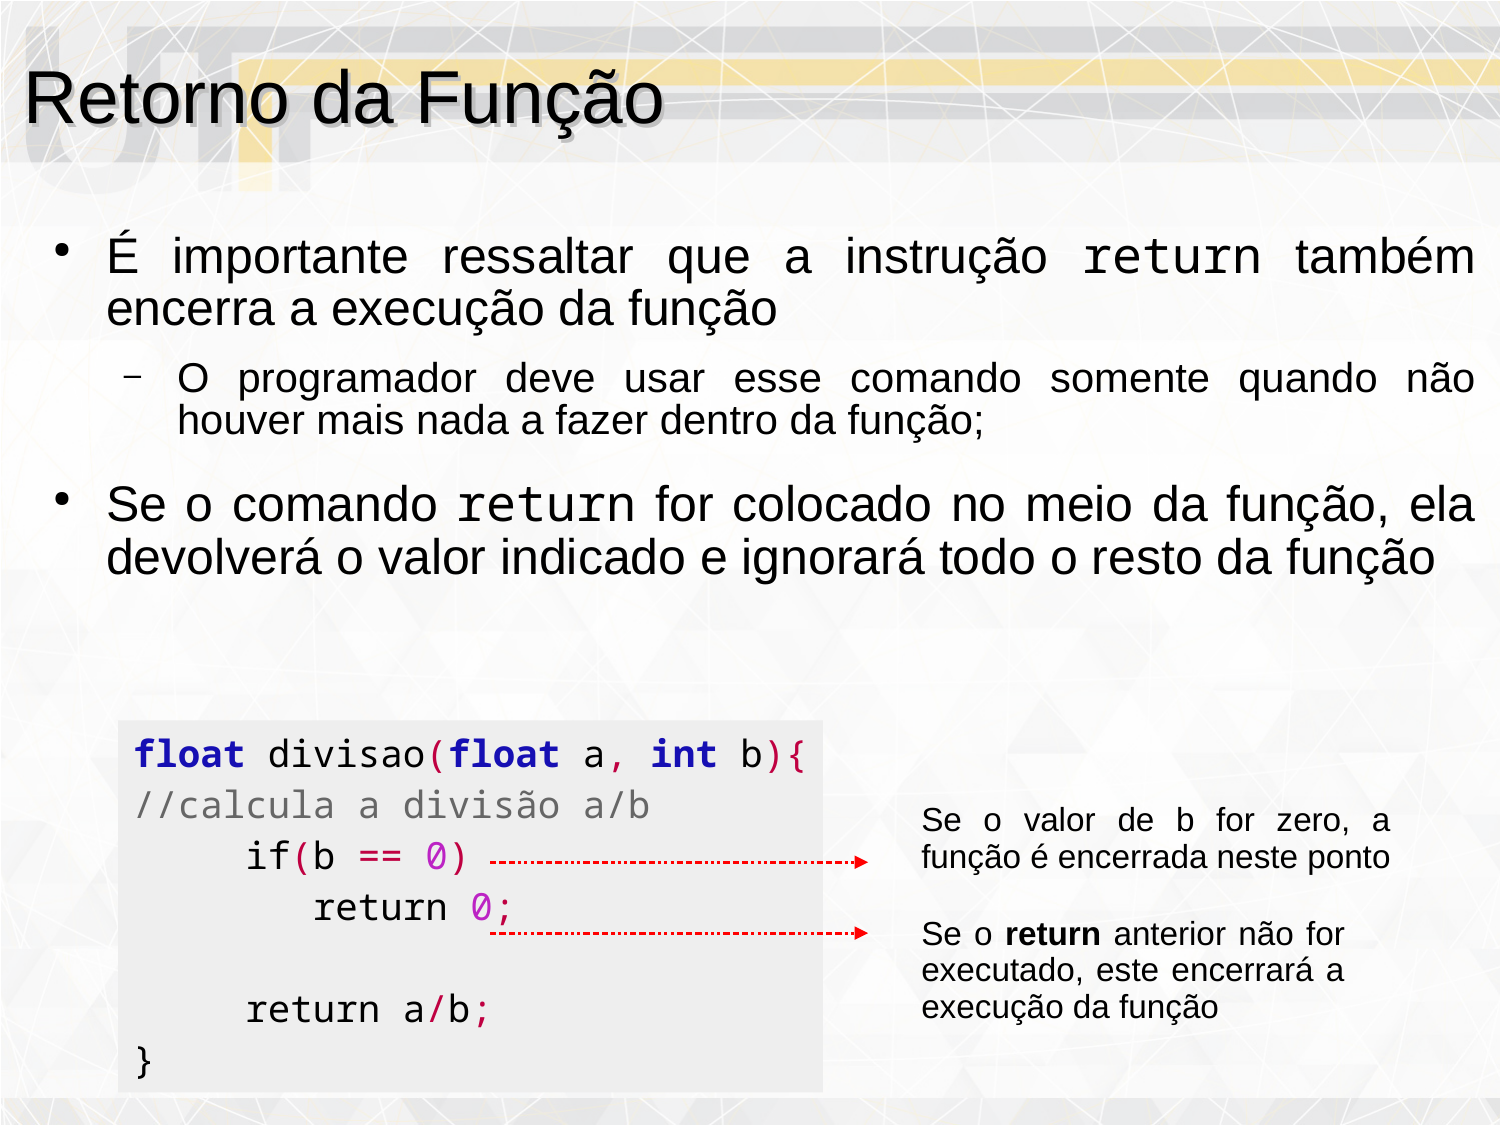

# Retorno da Função
É importante ressaltar que a instrução return também encerra a execução da função
O programador deve usar esse comando somente quando não houver mais nada a fazer dentro da função;
Se o comando return for colocado no meio da função, ela devolverá o valor indicado e ignorará todo o resto da função
float divisao(float a, int b){
//calcula a divisão a/b
 if(b == 0)
 return 0;
 return a/b;
}
Se o valor de b for zero, a função é encerrada neste ponto
Se o return anterior não for executado, este encerrará a execução da função